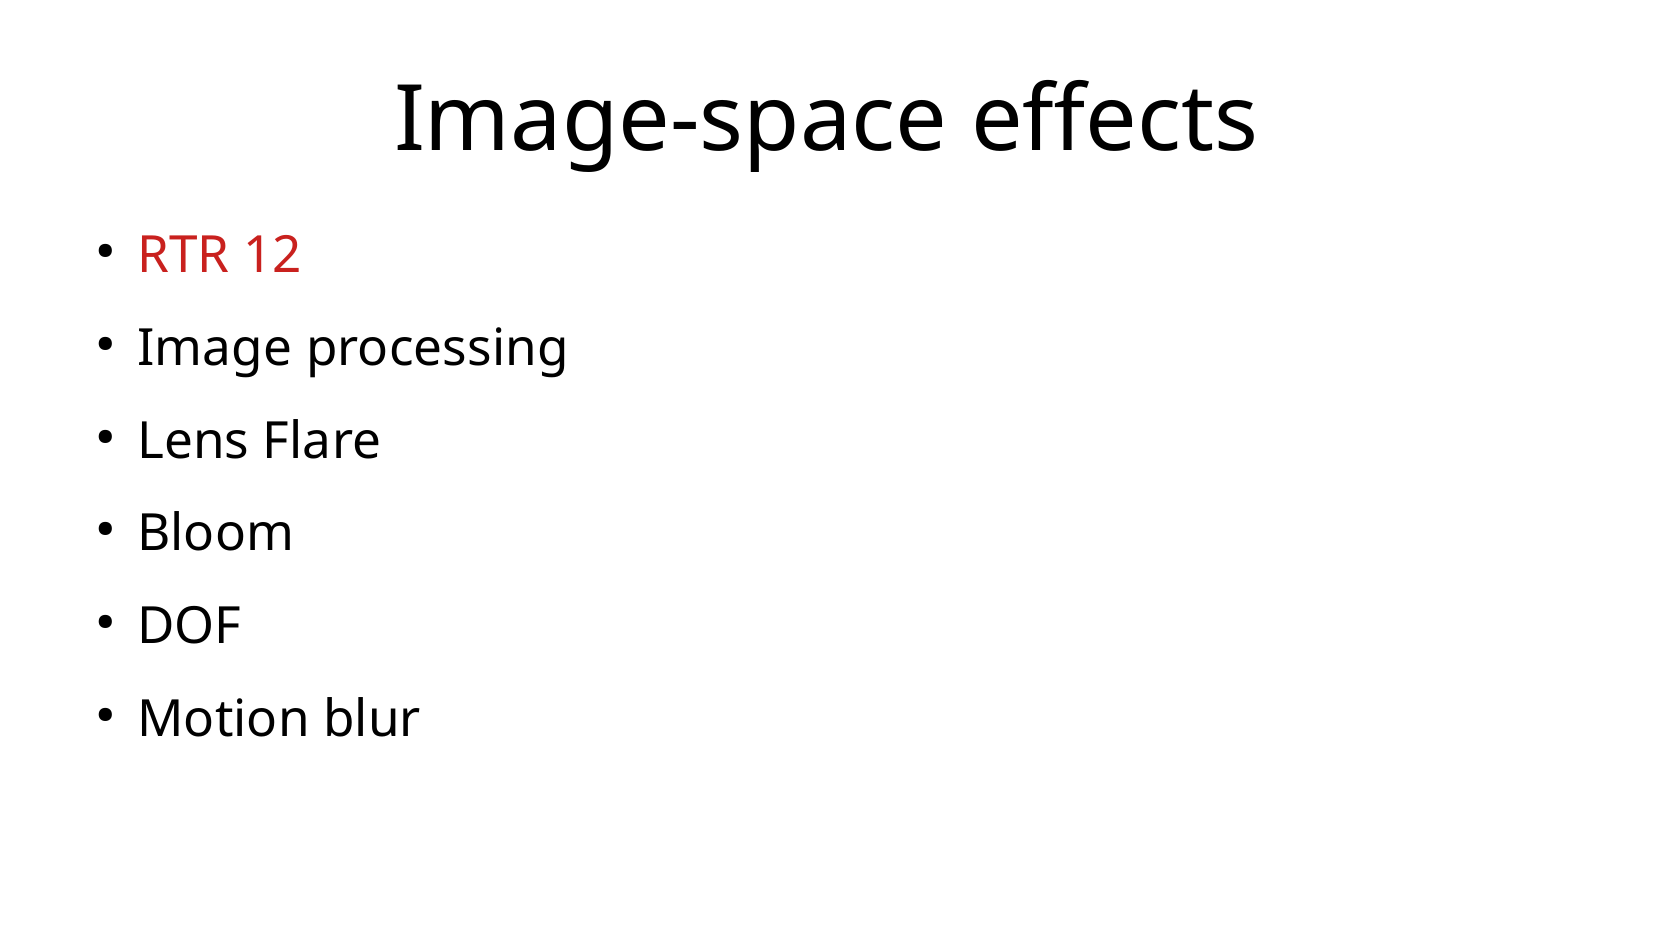

# Image-space effects
RTR 12
Image processing
Lens Flare
Bloom
DOF
Motion blur